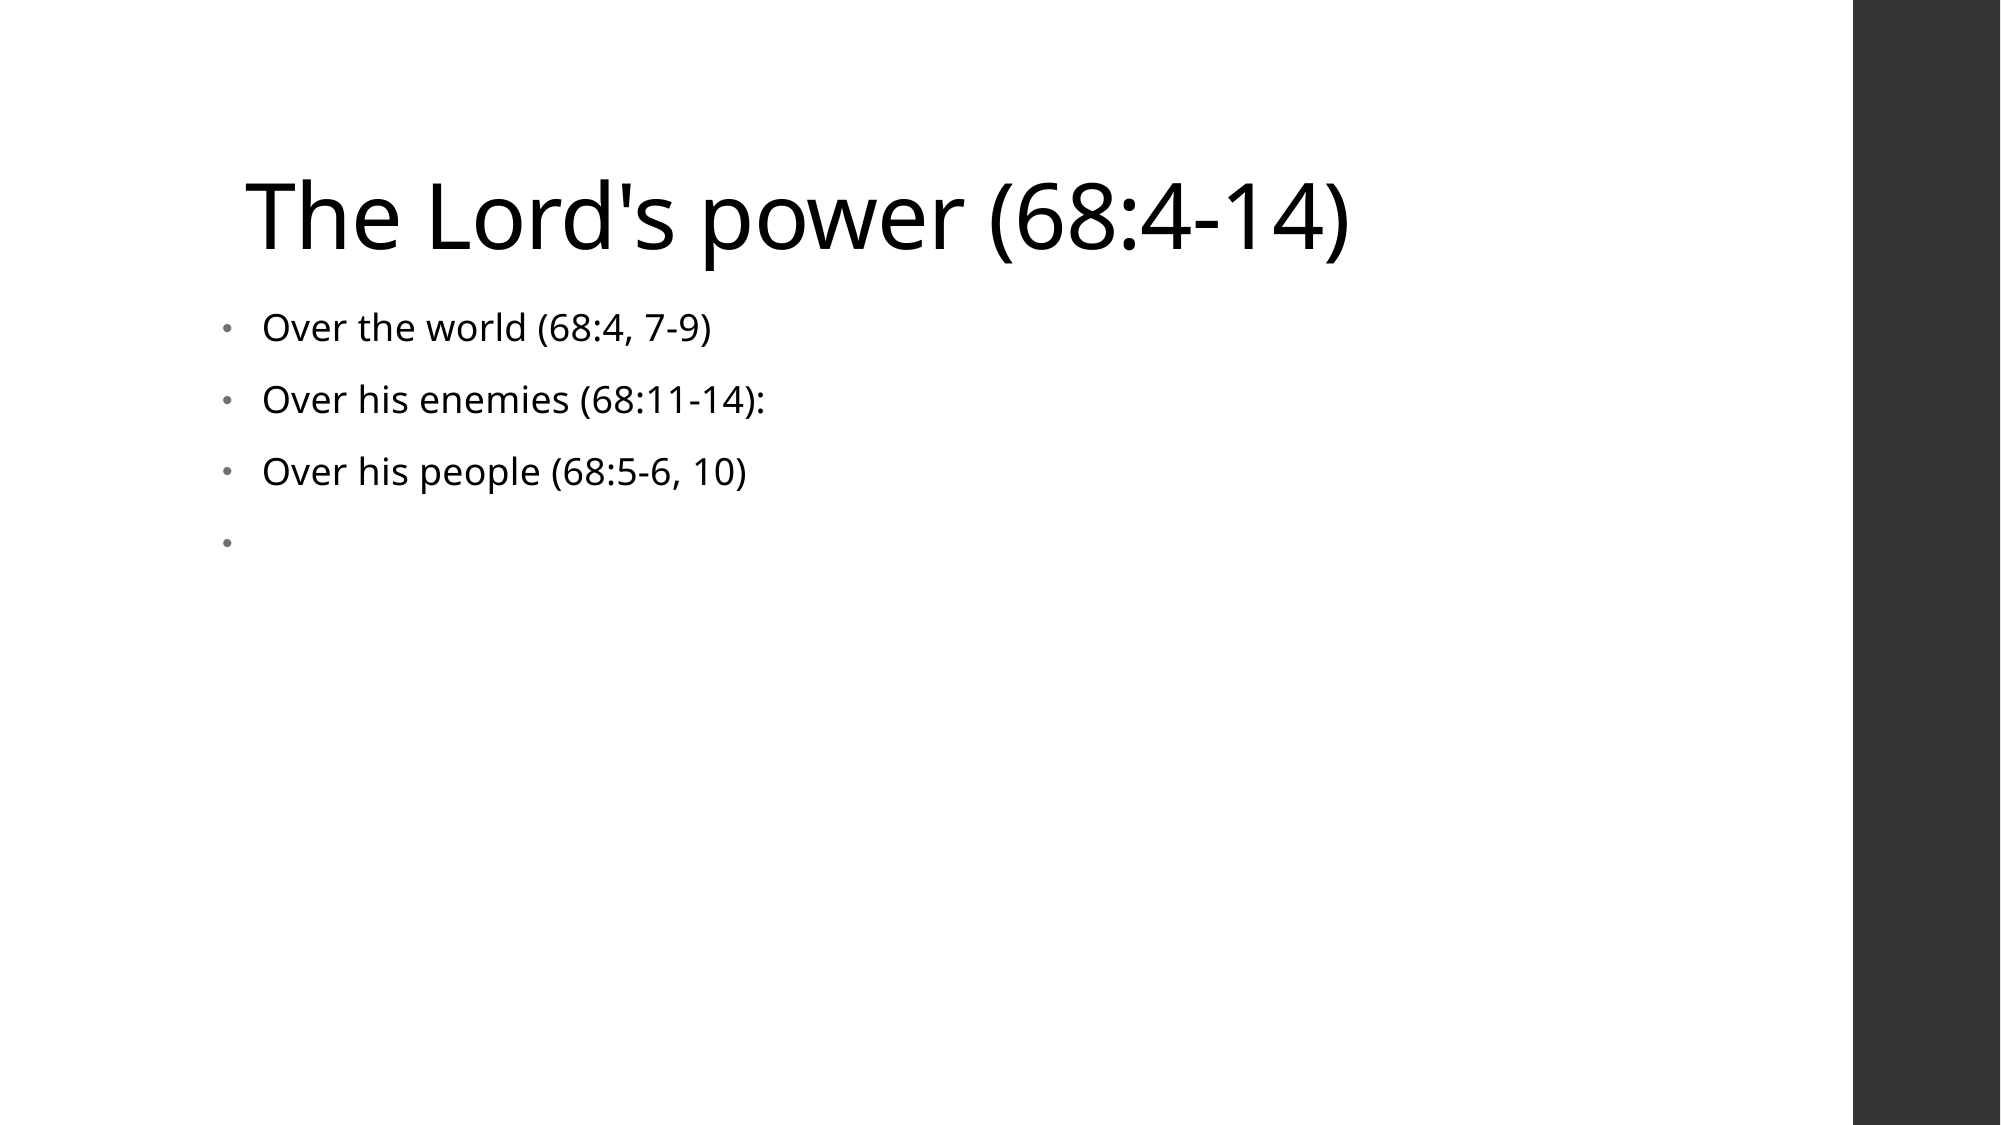

# The Lord's power (68:4-14)
 Over the world (68:4, 7-9)
 Over his enemies (68:11-14):
 Over his people (68:5-6, 10)